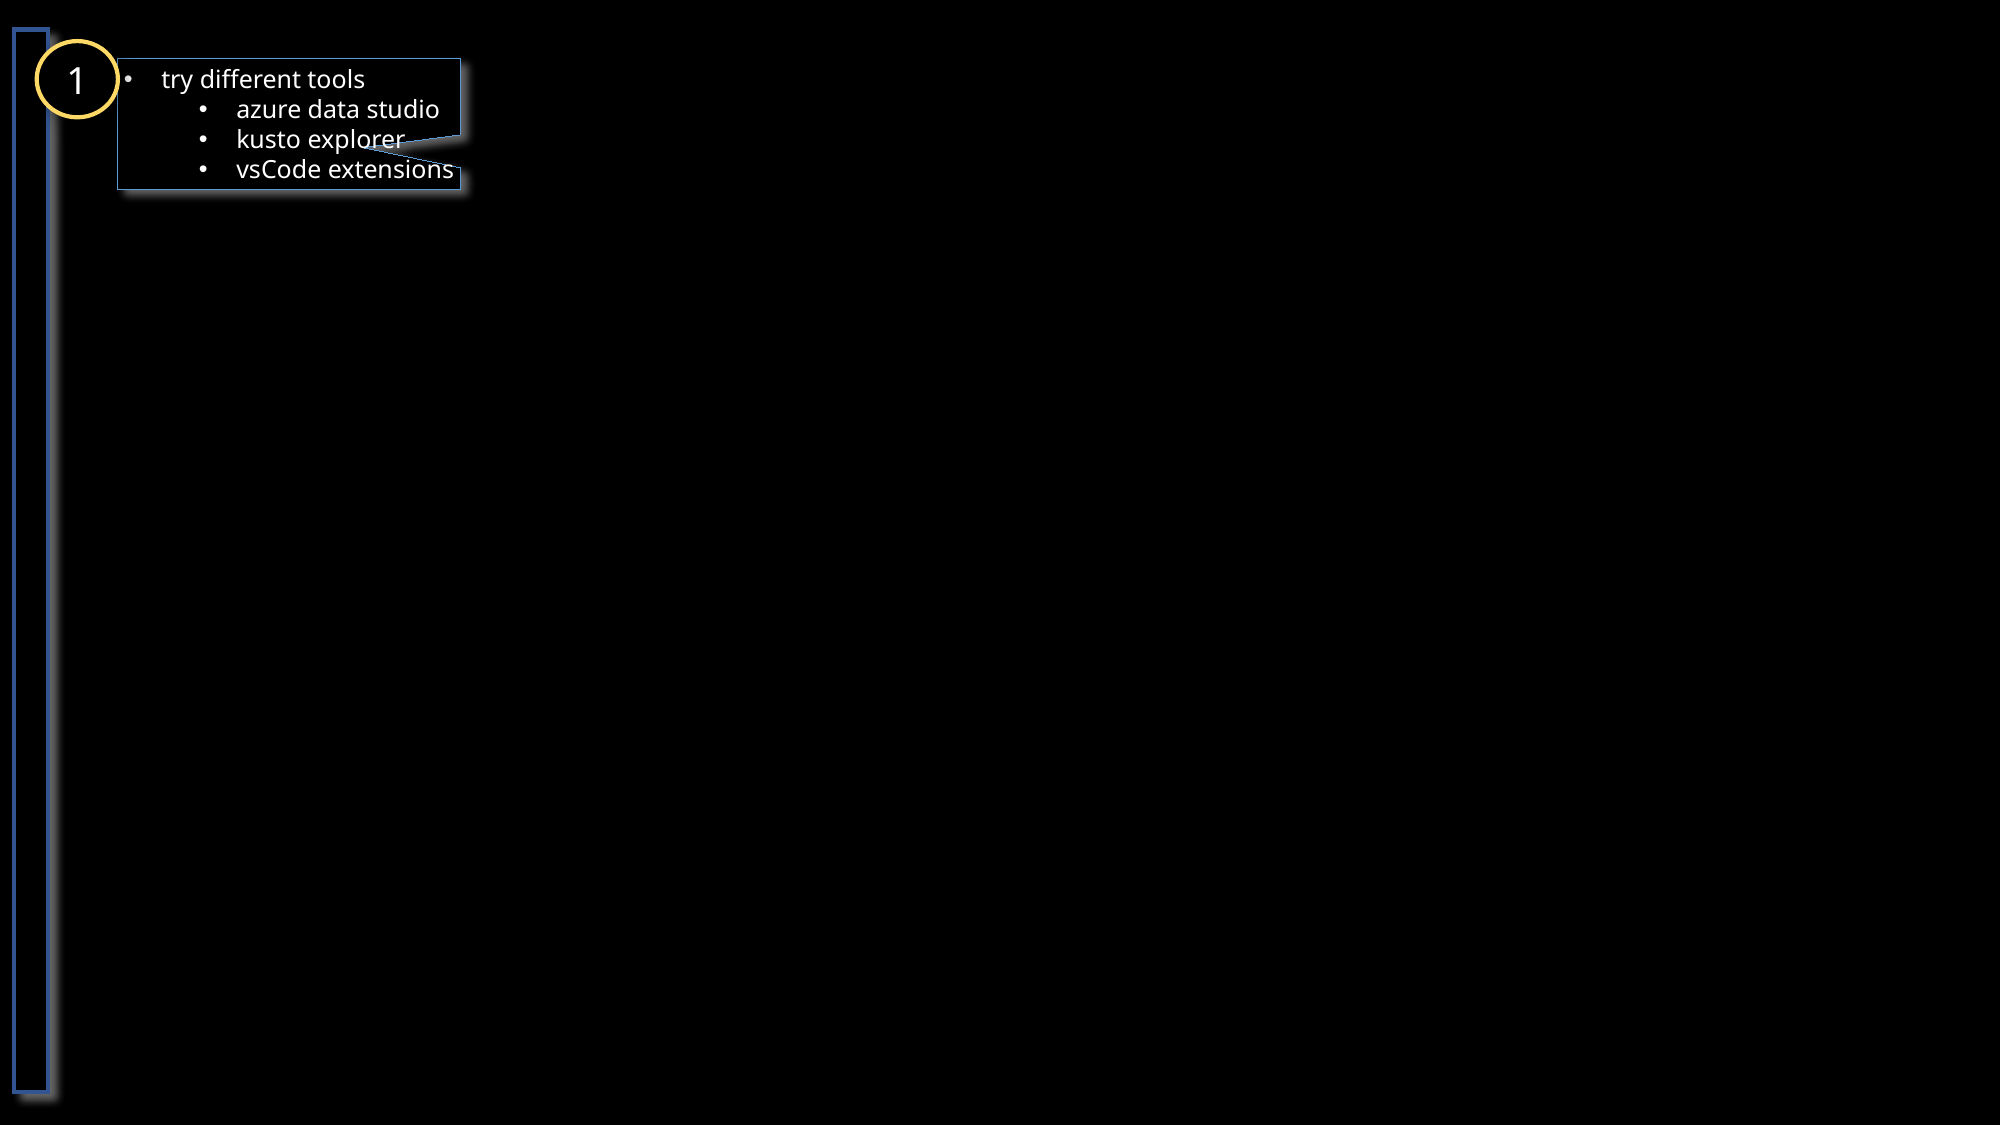

# 7.2 solutions
1
try different tools
azure data studio
kusto explorer
vsCode extensions